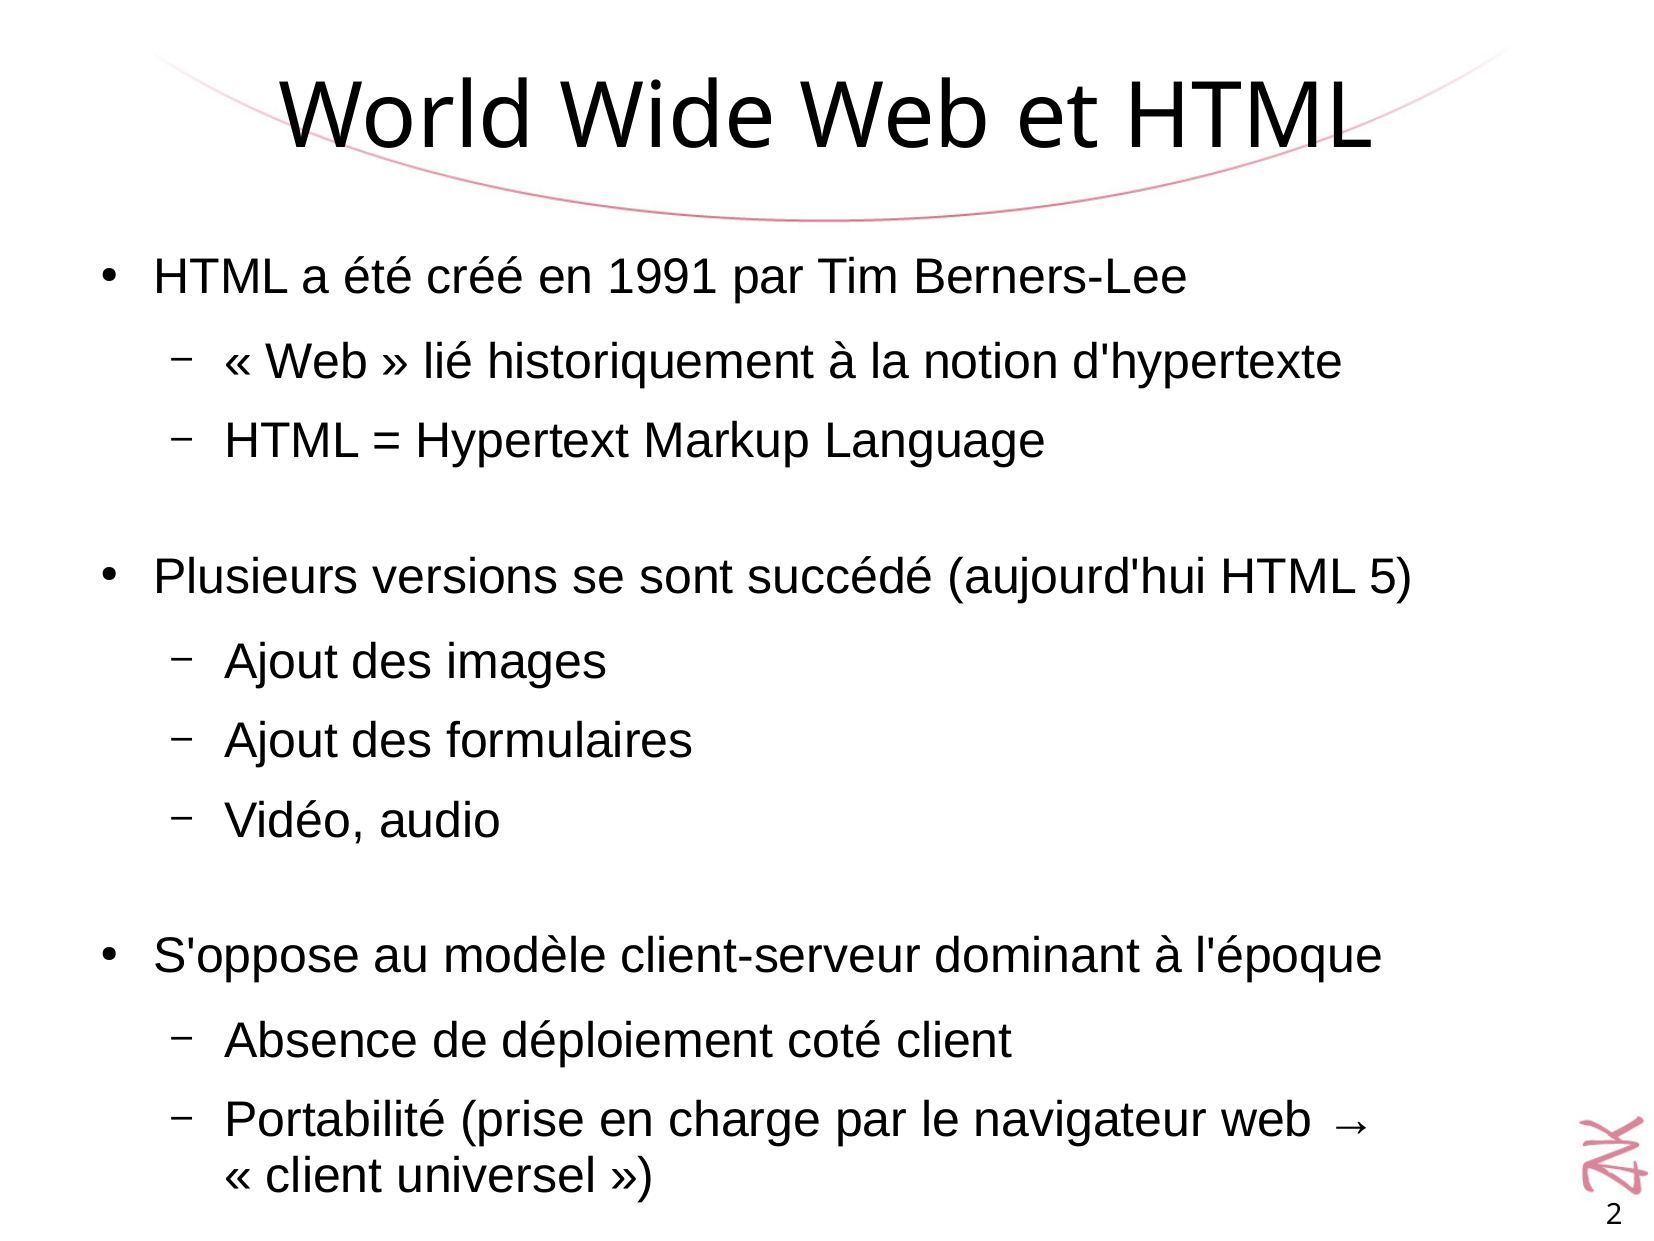

# World Wide Web et HTML
HTML a été créé en 1991 par Tim Berners-Lee
« Web » lié historiquement à la notion d'hypertexte
HTML = Hypertext Markup Language
Plusieurs versions se sont succédé (aujourd'hui HTML 5)
Ajout des images
Ajout des formulaires
Vidéo, audio
S'oppose au modèle client-serveur dominant à l'époque
Absence de déploiement coté client
Portabilité (prise en charge par le navigateur web →
« client universel »)
2